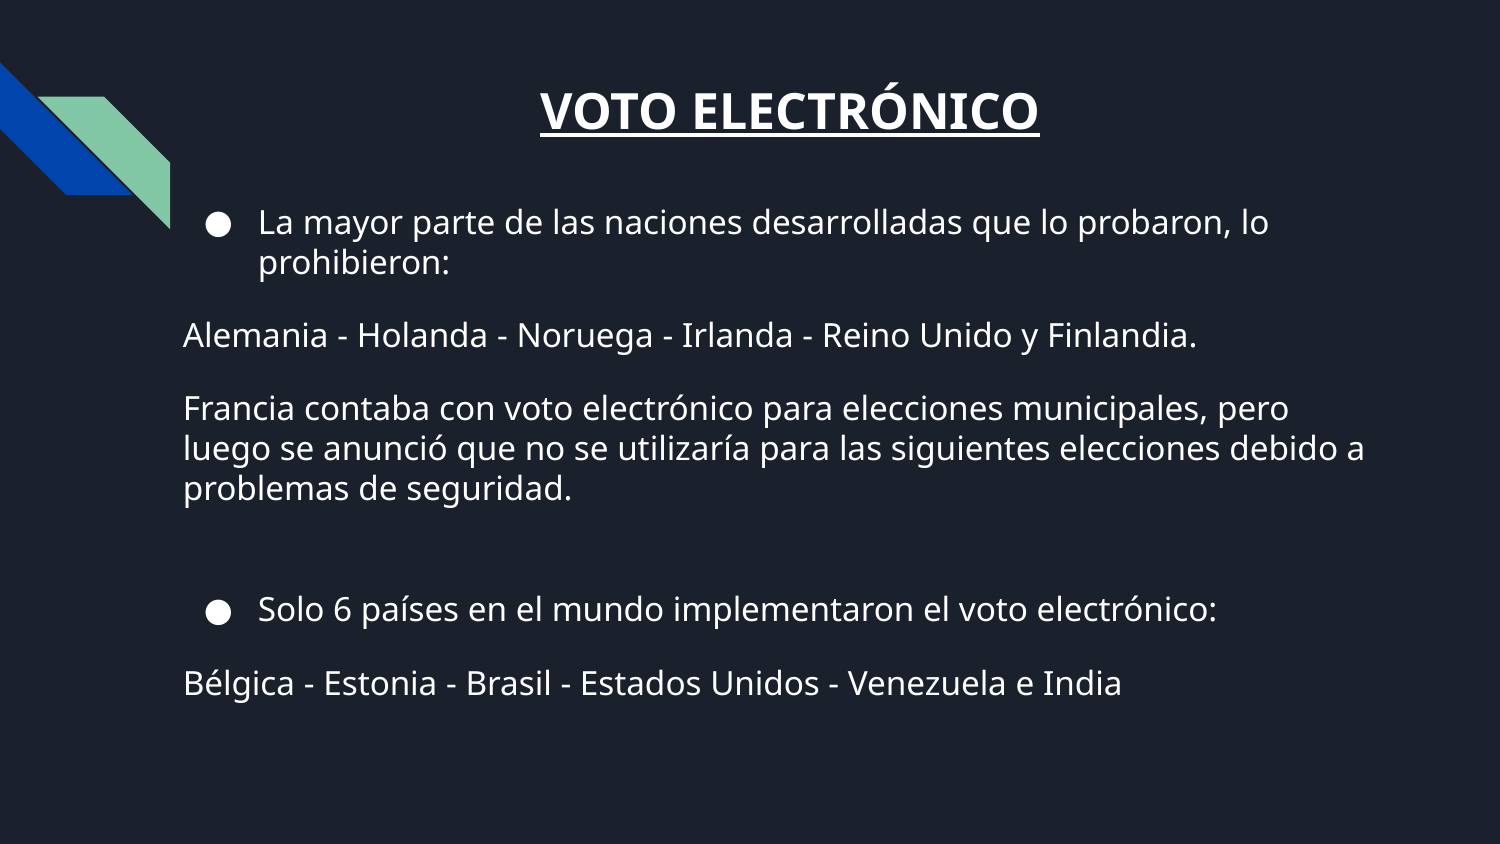

# VOTO ELECTRÓNICO
La mayor parte de las naciones desarrolladas que lo probaron, lo prohibieron:
Alemania - Holanda - Noruega - Irlanda - Reino Unido y Finlandia.
Francia contaba con voto electrónico para elecciones municipales, pero luego se anunció que no se utilizaría para las siguientes elecciones debido a problemas de seguridad.
Solo 6 países en el mundo implementaron el voto electrónico:
Bélgica - Estonia - Brasil - Estados Unidos - Venezuela e India